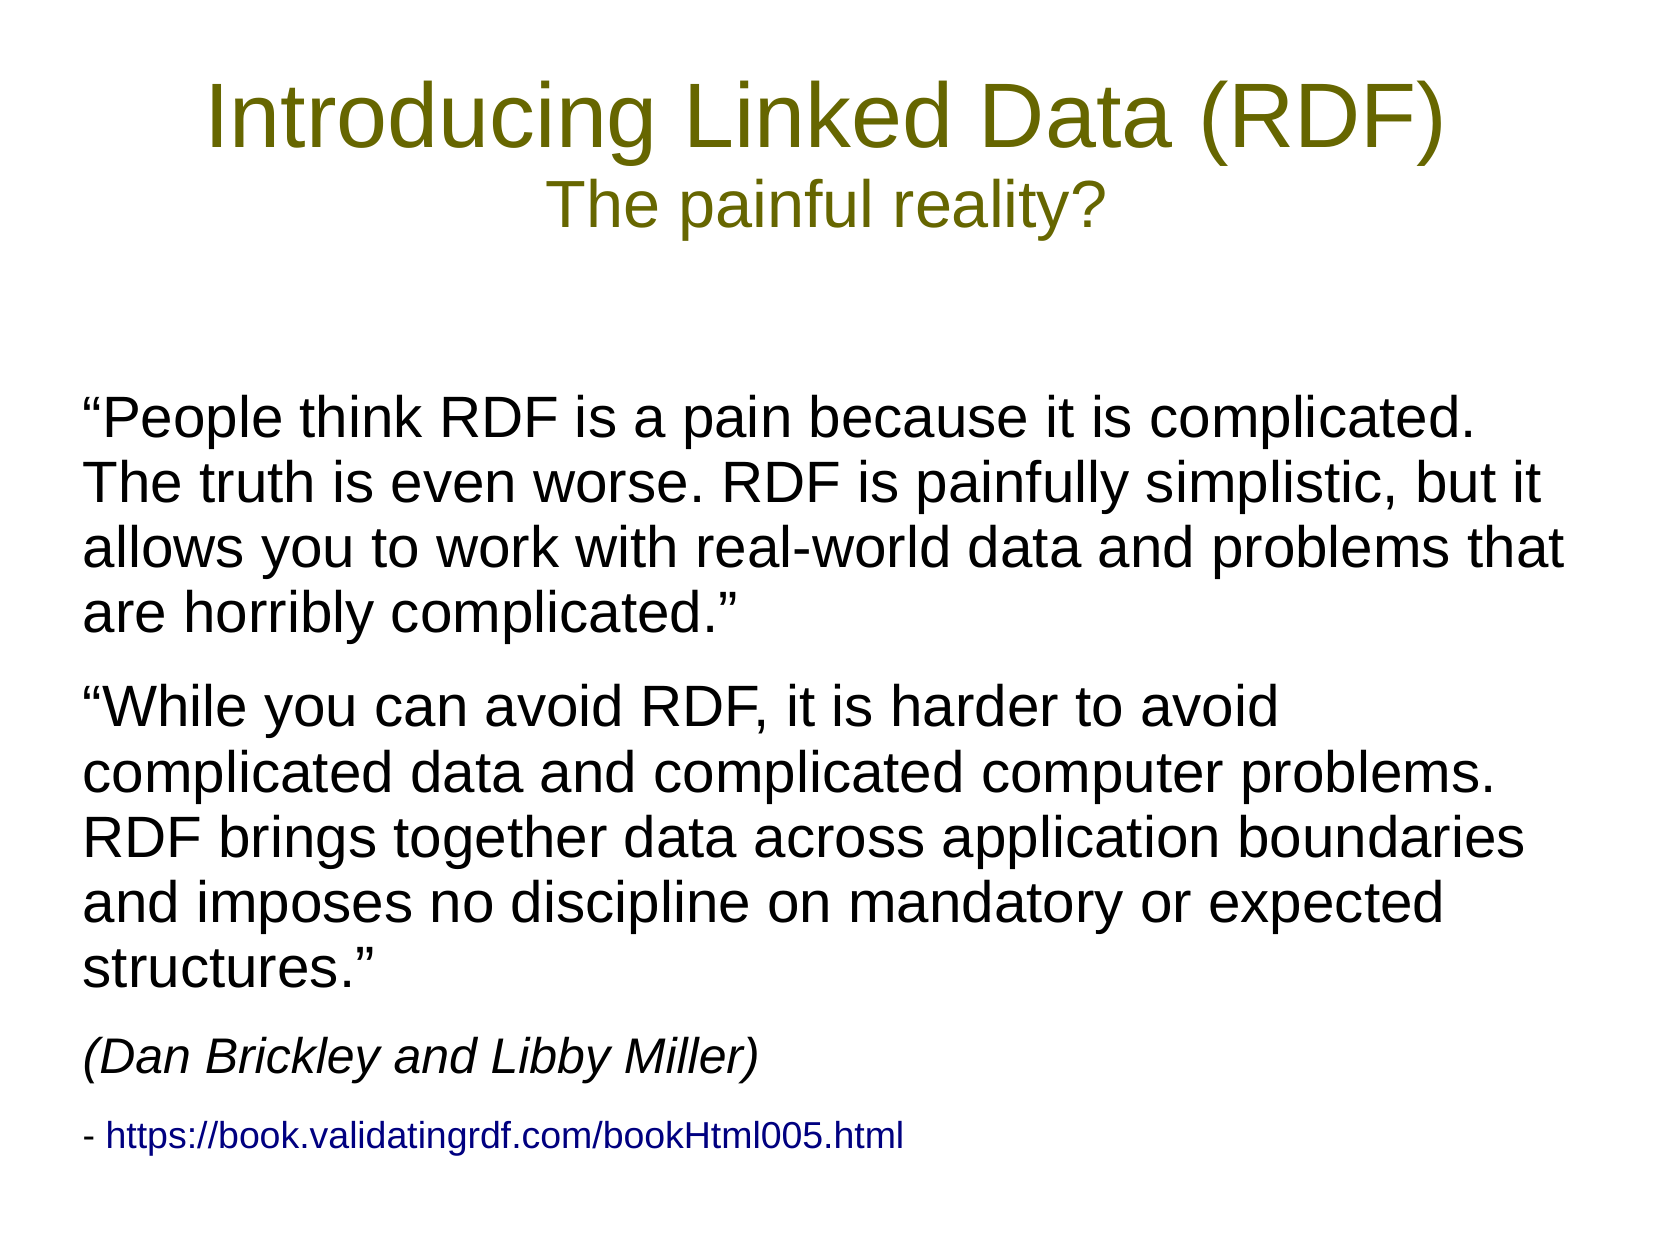

# Introducing Linked Data (RDF) The painful reality?
“People think RDF is a pain because it is complicated. The truth is even worse. RDF is painfully simplistic, but it allows you to work with real-world data and problems that are horribly complicated.”
“While you can avoid RDF, it is harder to avoid complicated data and complicated computer problems. RDF brings together data across application boundaries and imposes no discipline on mandatory or expected structures.”
(Dan Brickley and Libby Miller)
- https://book.validatingrdf.com/bookHtml005.html